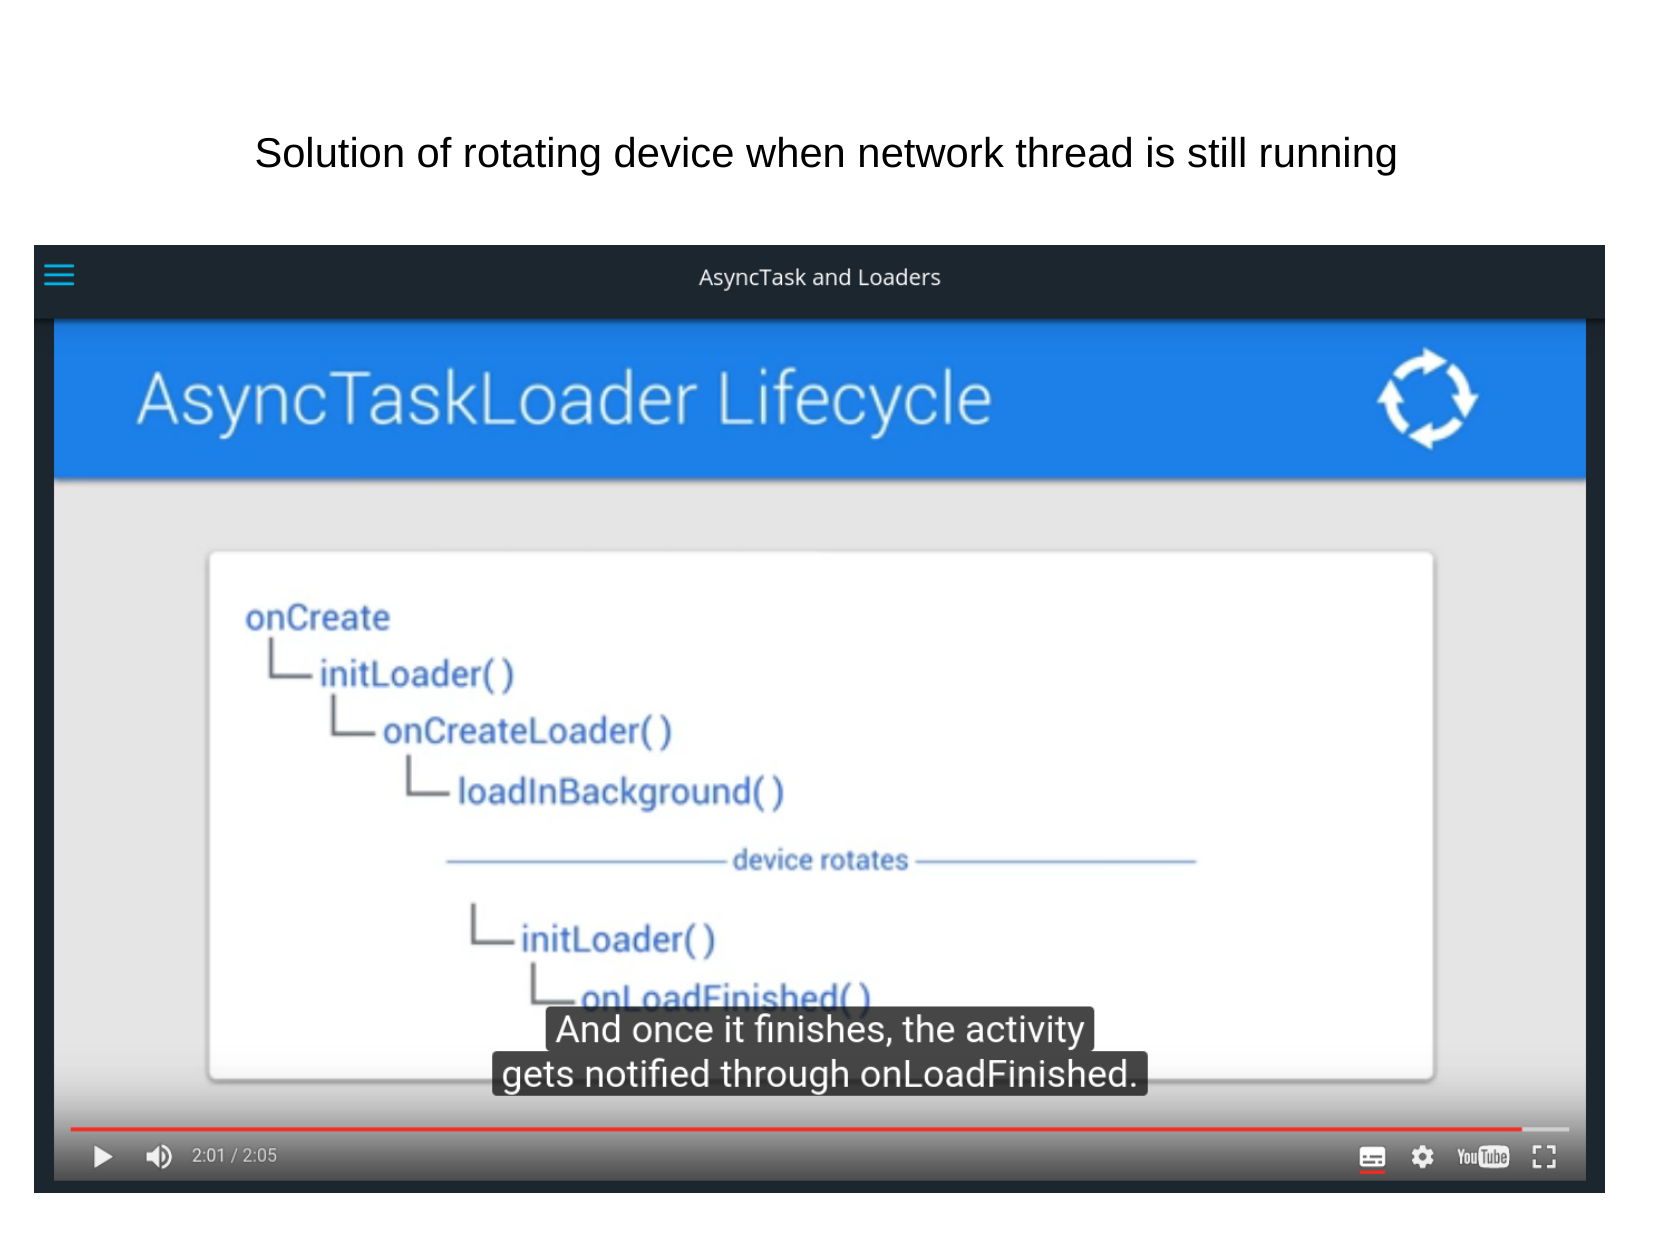

# Solution of rotating device when network thread is still running